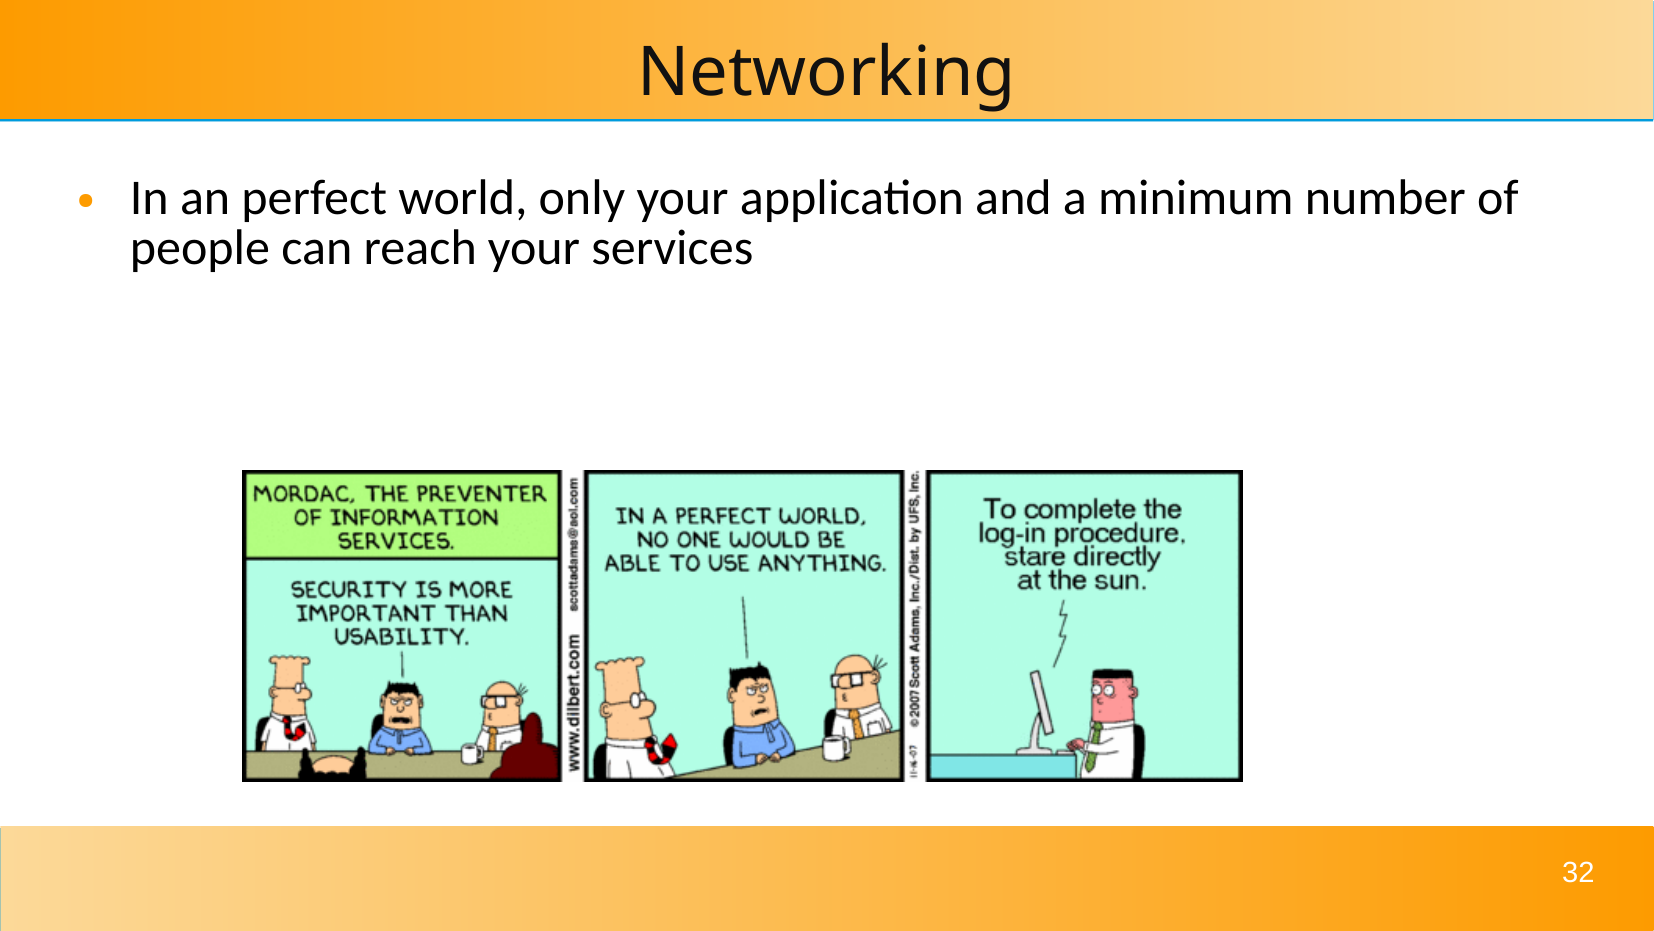

# Networking
In an perfect world, only your application and a minimum number of people can reach your services
32